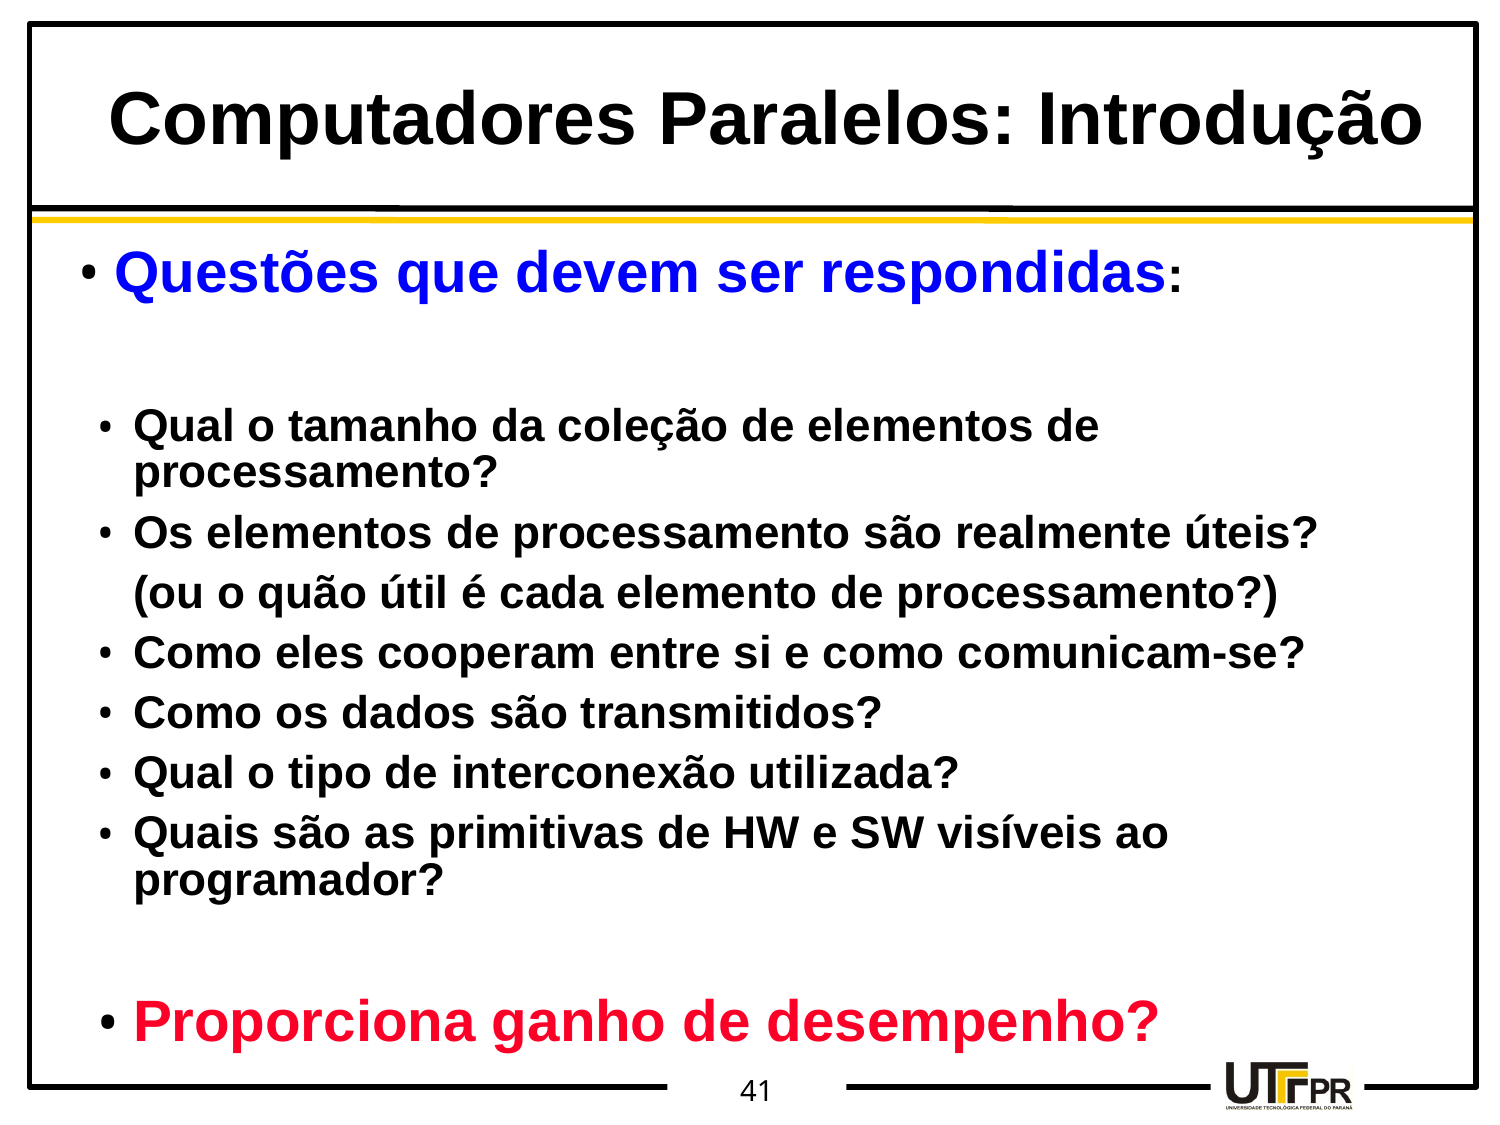

# Computadores Paralelos: Introdução
Questões que devem ser respondidas:
Qual o tamanho da coleção de elementos de processamento?
Os elementos de processamento são realmente úteis?
(ou o quão útil é cada elemento de processamento?)
Como eles cooperam entre si e como comunicam-se?
Como os dados são transmitidos?
Qual o tipo de interconexão utilizada?
Quais são as primitivas de HW e SW visíveis ao programador?
Proporciona ganho de desempenho?